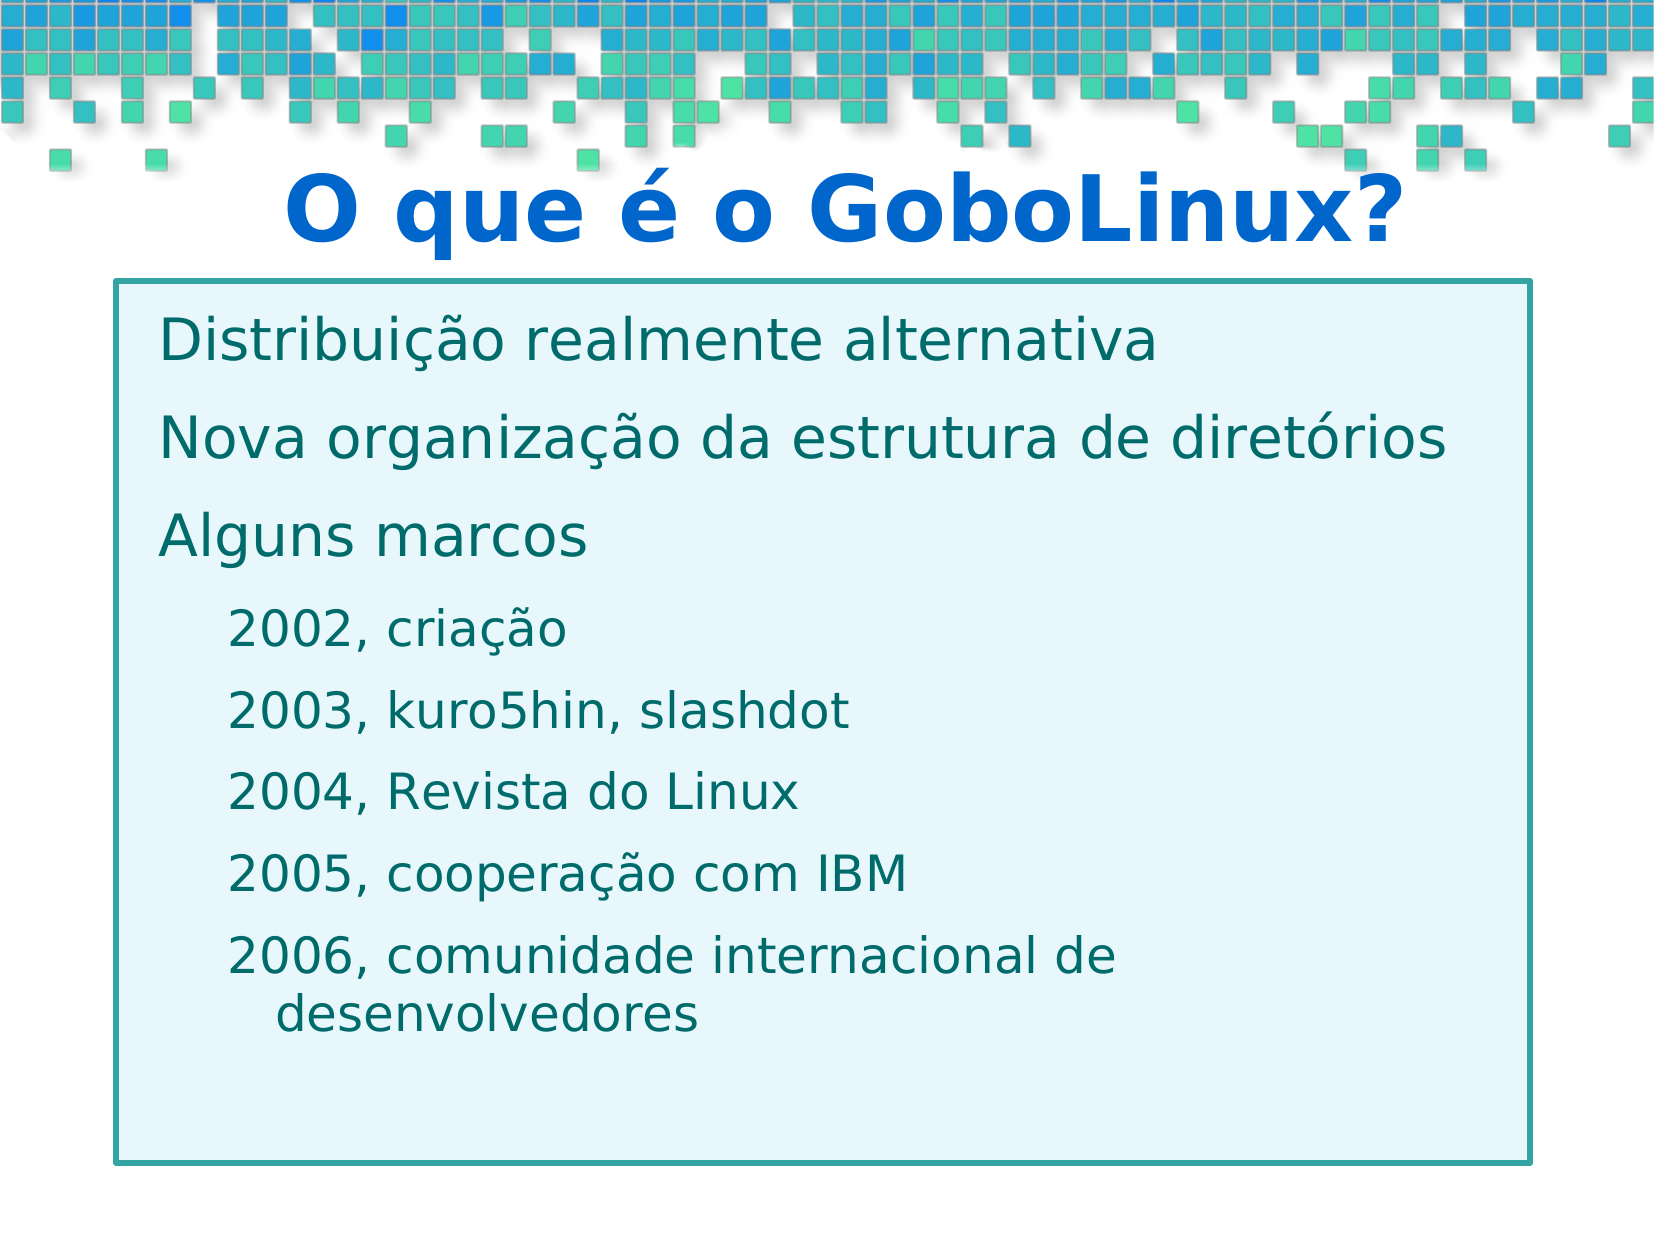

# O que é o GoboLinux?
Distribuição realmente alternativa
Nova organização da estrutura de diretórios
Alguns marcos
2002, criação
2003, kuro5hin, slashdot
2004, Revista do Linux
2005, cooperação com IBM
2006, comunidade internacional de desenvolvedores